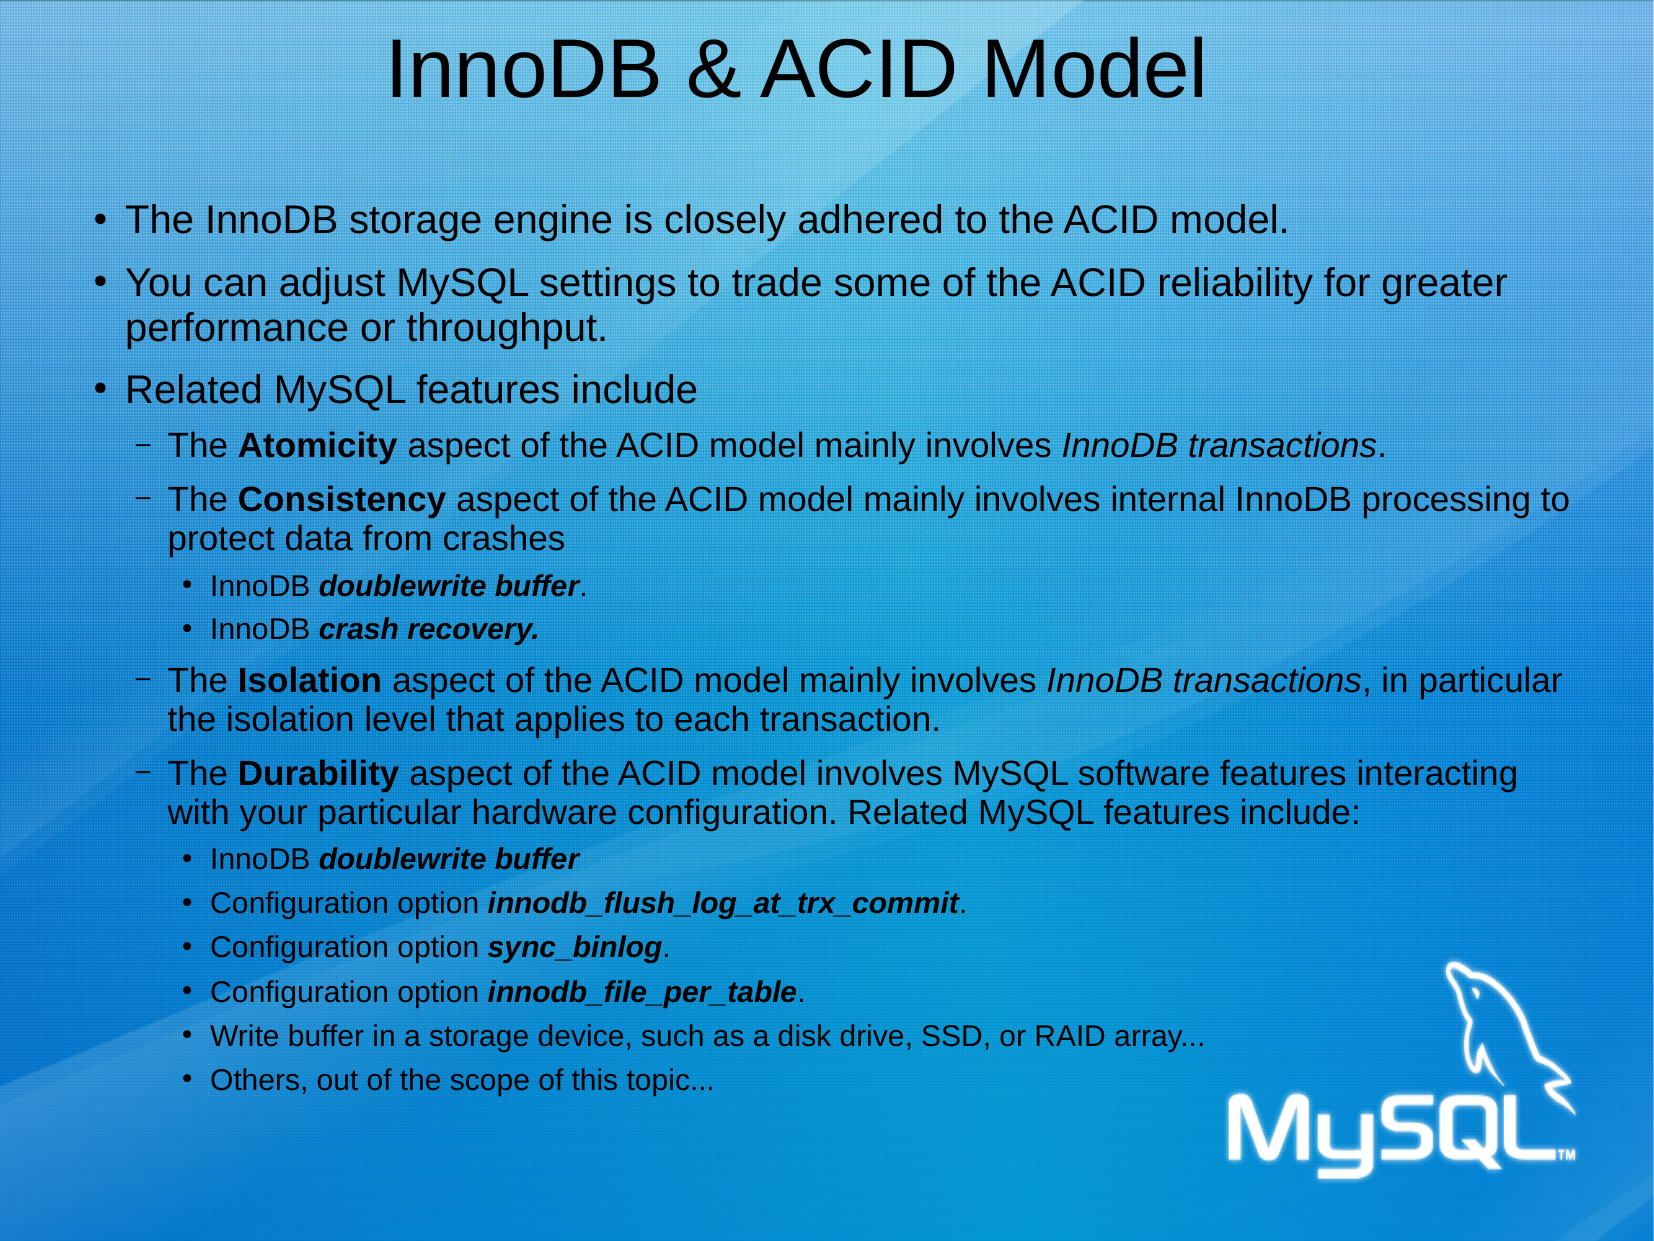

InnoDB & ACID Model
# The InnoDB storage engine is closely adhered to the ACID model.
You can adjust MySQL settings to trade some of the ACID reliability for greater performance or throughput.
Related MySQL features include
The Atomicity aspect of the ACID model mainly involves InnoDB transactions.
The Consistency aspect of the ACID model mainly involves internal InnoDB processing to protect data from crashes
InnoDB doublewrite buffer.
InnoDB crash recovery.
The Isolation aspect of the ACID model mainly involves InnoDB transactions, in particular the isolation level that applies to each transaction.
The Durability aspect of the ACID model involves MySQL software features interacting with your particular hardware configuration. Related MySQL features include:
InnoDB doublewrite buffer
Configuration option innodb_flush_log_at_trx_commit.
Configuration option sync_binlog.
Configuration option innodb_file_per_table.
Write buffer in a storage device, such as a disk drive, SSD, or RAID array...
Others, out of the scope of this topic...